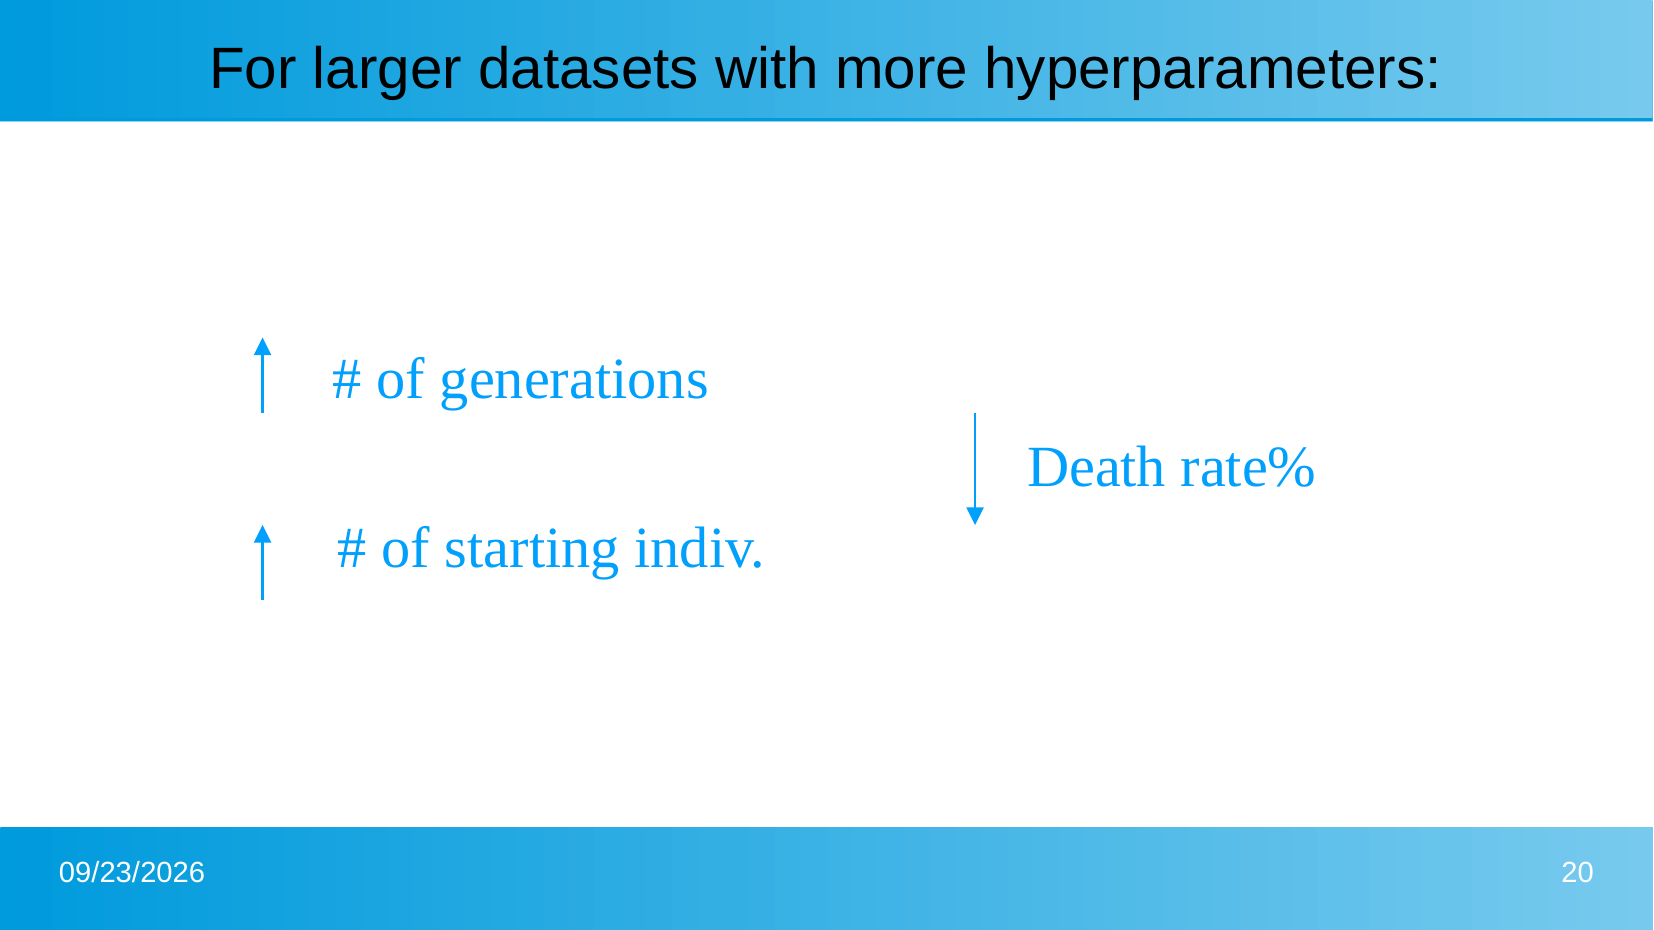

# For larger datasets with more hyperparameters:
 # of generations
 		 # of starting indiv.
Death rate%
20